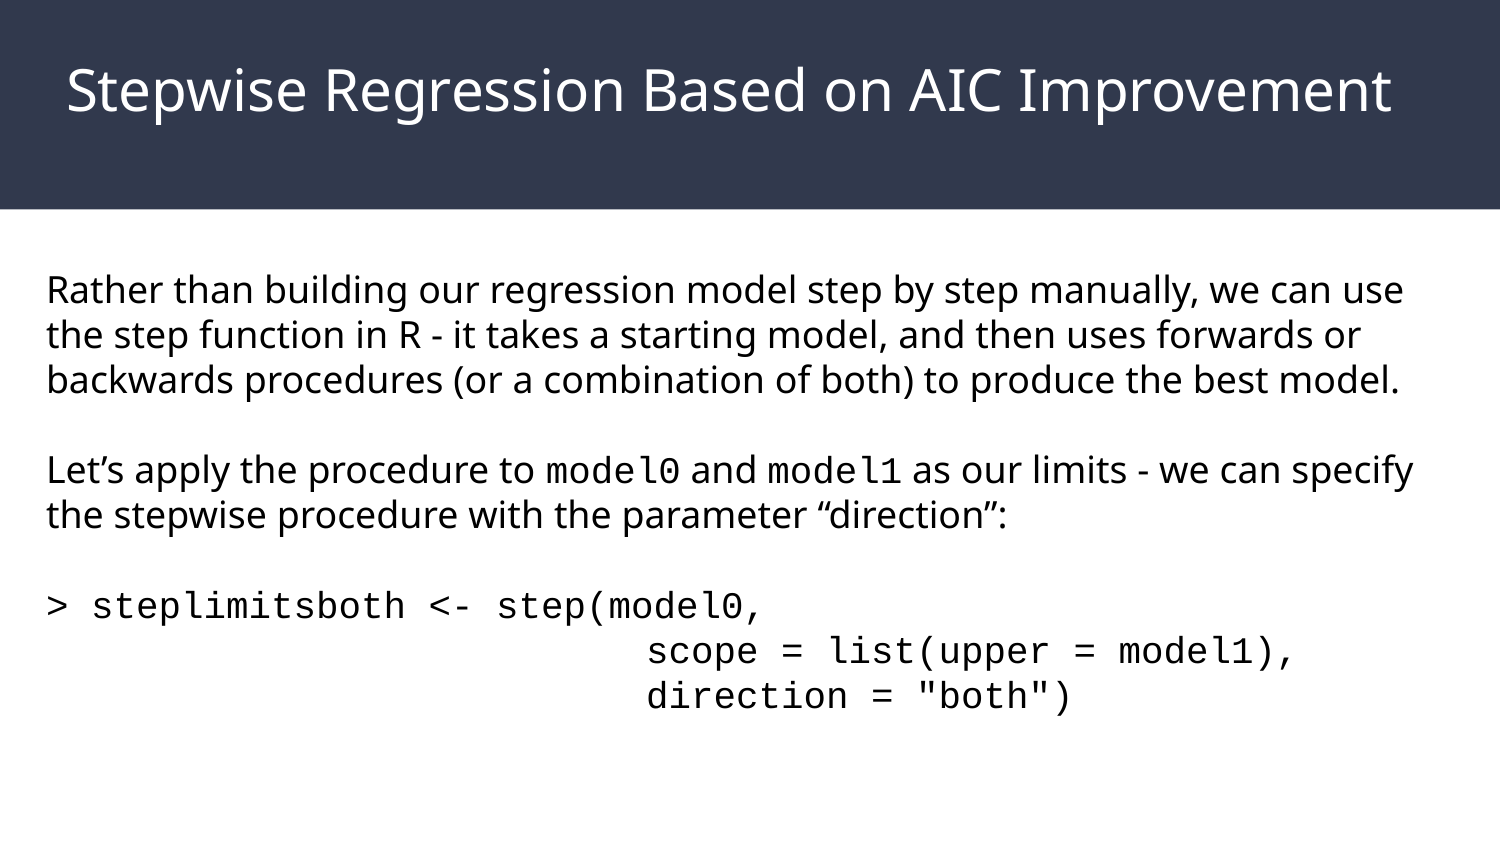

# Stepwise Regression Based on AIC Improvement
Rather than building our regression model step by step manually, we can use the step function in R - it takes a starting model, and then uses forwards or backwards procedures (or a combination of both) to produce the best model.
Let’s apply the procedure to model0 and model1 as our limits - we can specify the stepwise procedure with the parameter “direction”:
> steplimitsboth <- step(model0,
								scope = list(upper = model1),
								direction = "both")